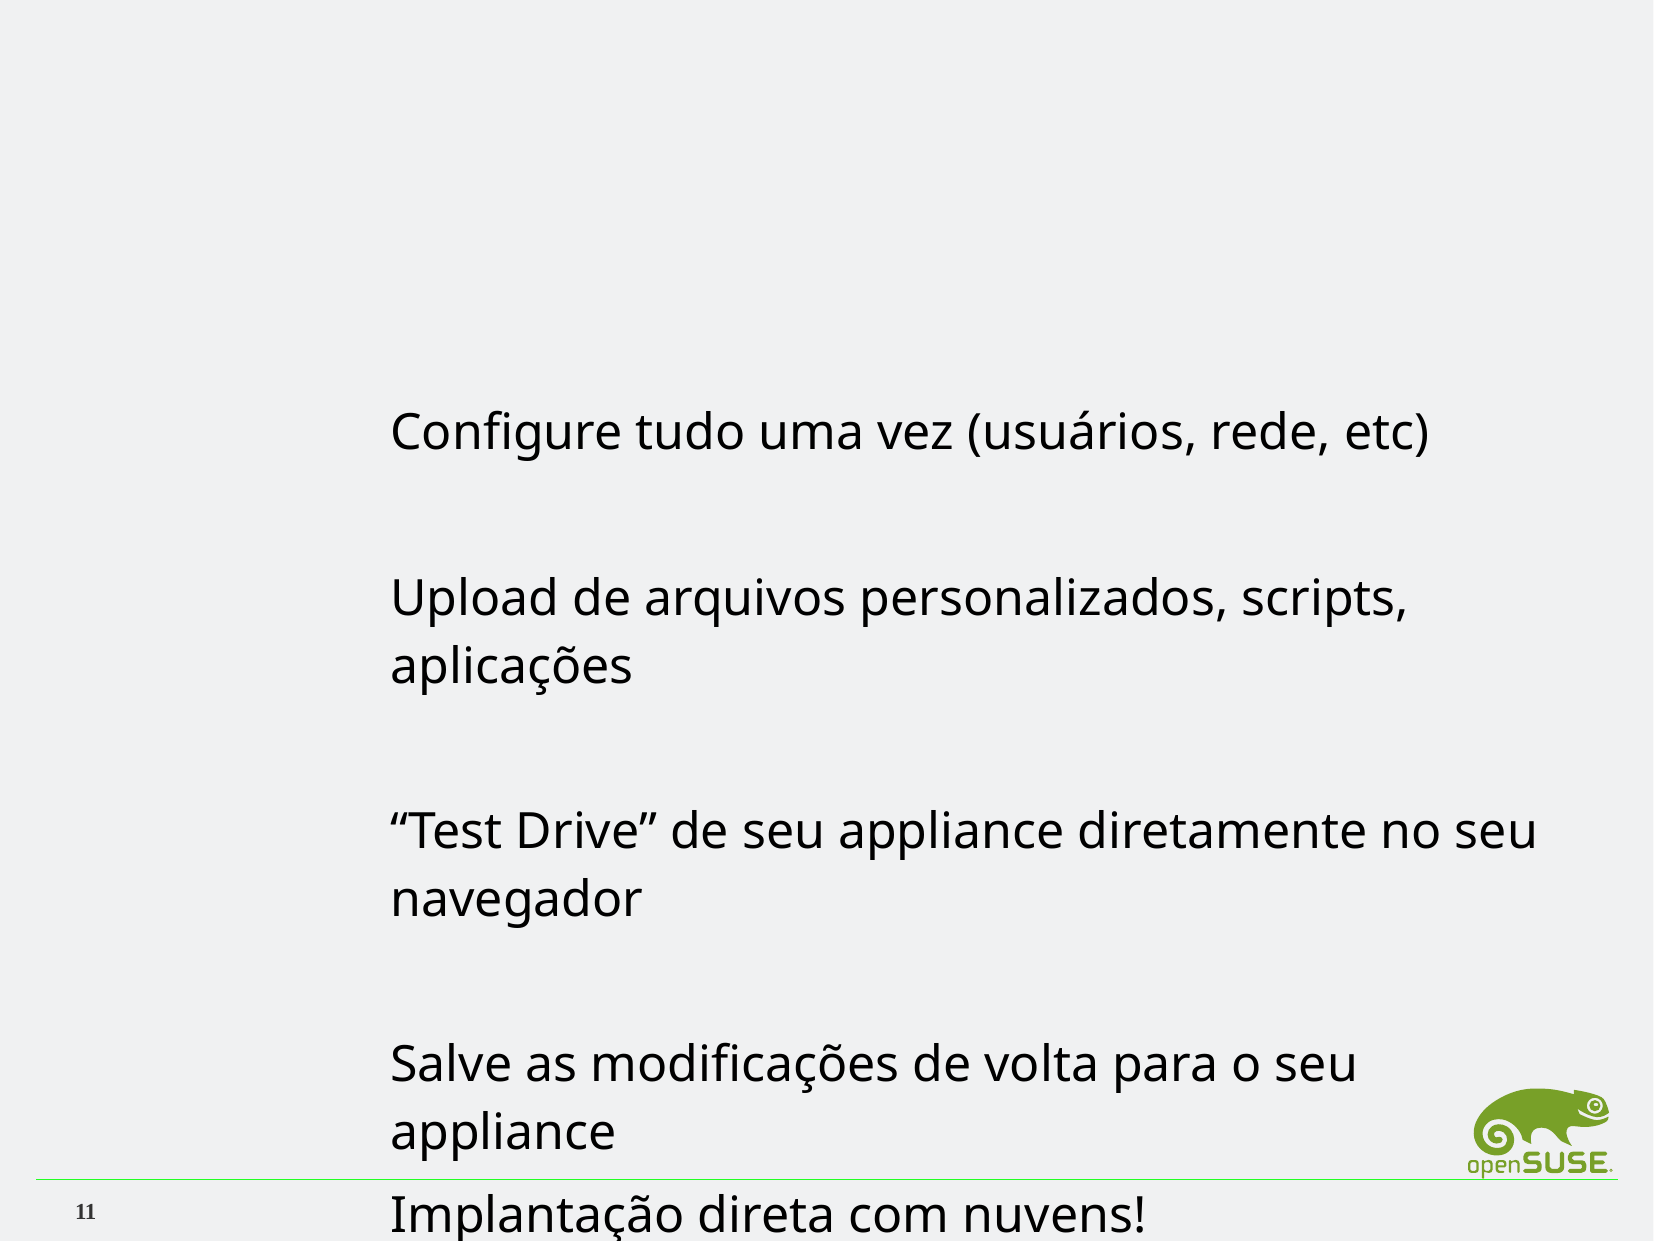

Configure tudo uma vez (usuários, rede, etc)
Upload de arquivos personalizados, scripts, aplicações
“Test Drive” de seu appliance diretamente no seu navegador
Salve as modificações de volta para o seu appliance
Implantação direta com nuvens!
11